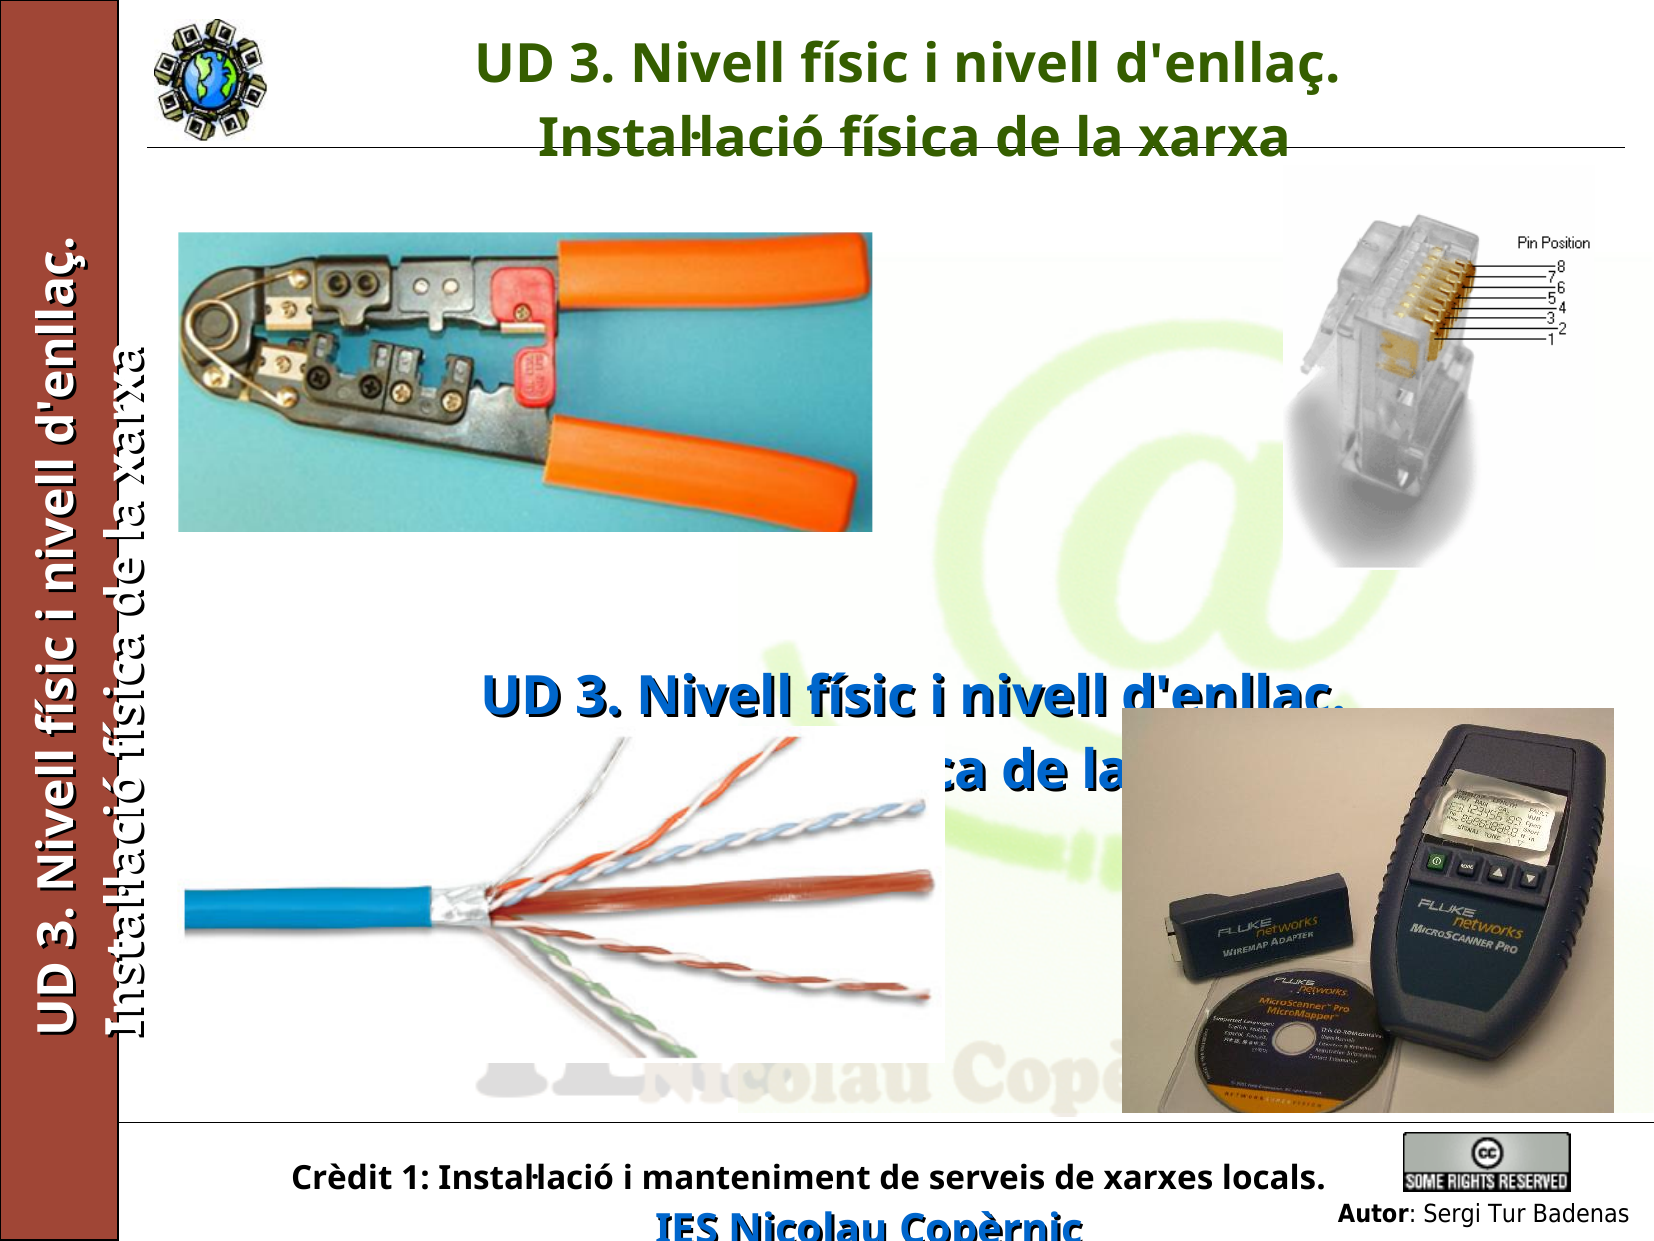

# UD 3. Nivell físic i nivell d'enllaç. Instal·lació física de la xarxa
UD 3. Nivell físic i nivell d'enllaç.
Instal·lació física de la xarxa